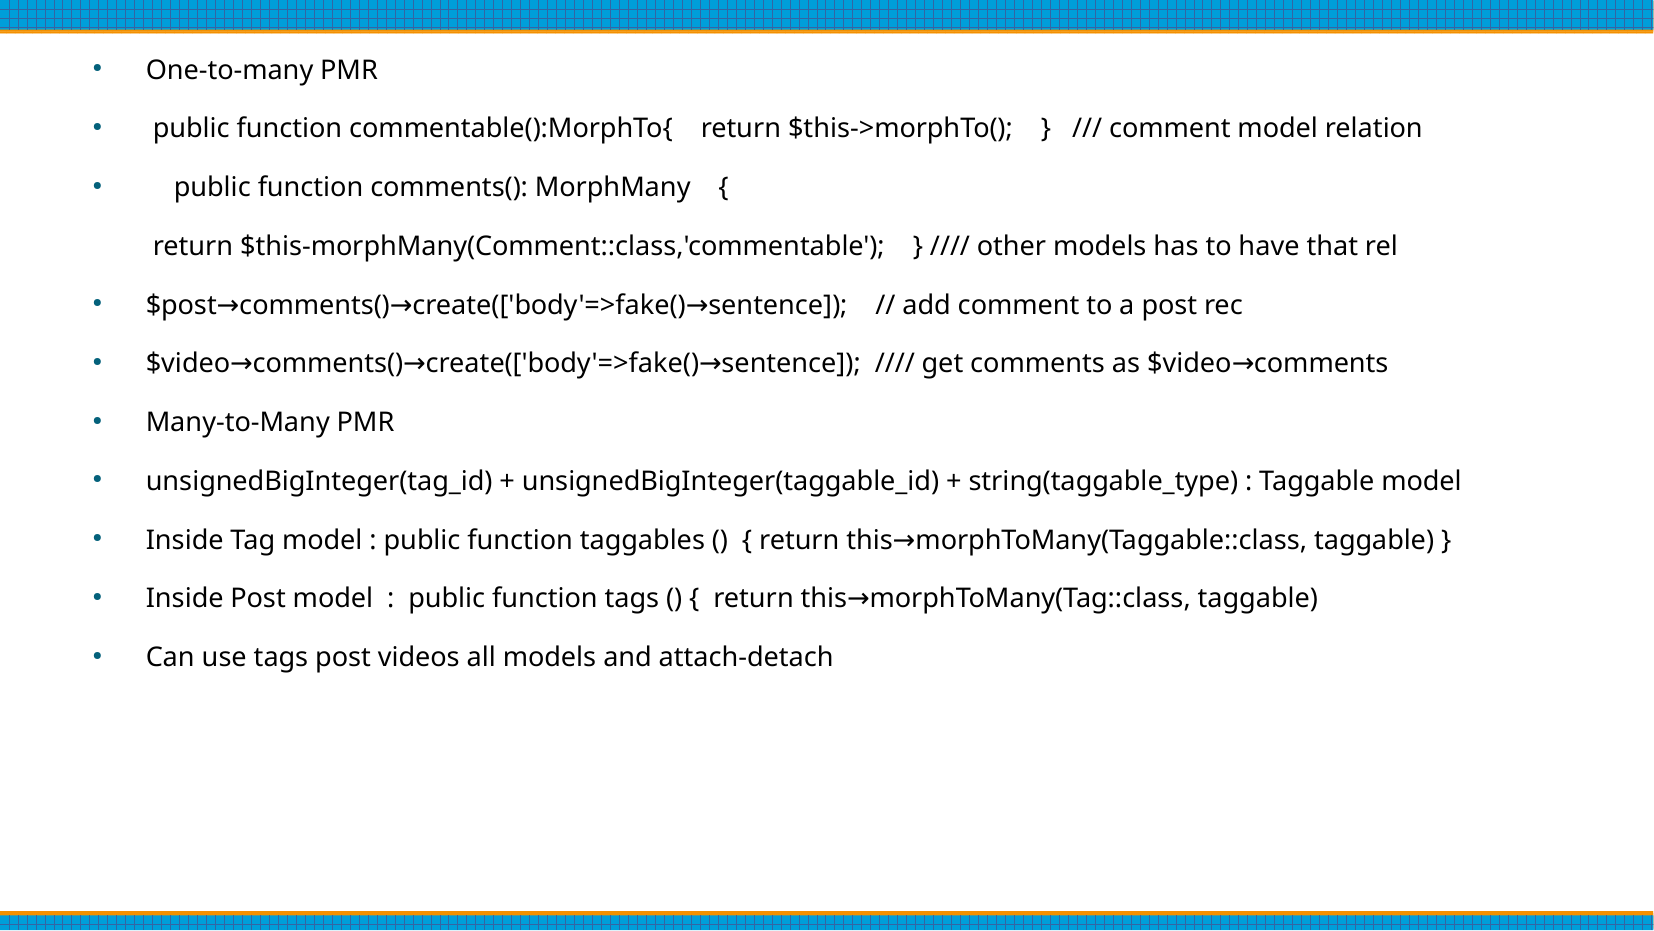

# One-to-many PMR
 public function commentable():MorphTo{ return $this->morphTo(); } /// comment model relation
 public function comments(): MorphMany {
 return $this-morphMany(Comment::class,'commentable'); } //// other models has to have that rel
$post→comments()→create(['body'=>fake()→sentence]); // add comment to a post rec
$video→comments()→create(['body'=>fake()→sentence]); //// get comments as $video→comments
Many-to-Many PMR
unsignedBigInteger(tag_id) + unsignedBigInteger(taggable_id) + string(taggable_type) : Taggable model
Inside Tag model : public function taggables () { return this→morphToMany(Taggable::class, taggable) }
Inside Post model : public function tags () { return this→morphToMany(Tag::class, taggable)
Can use tags post videos all models and attach-detach